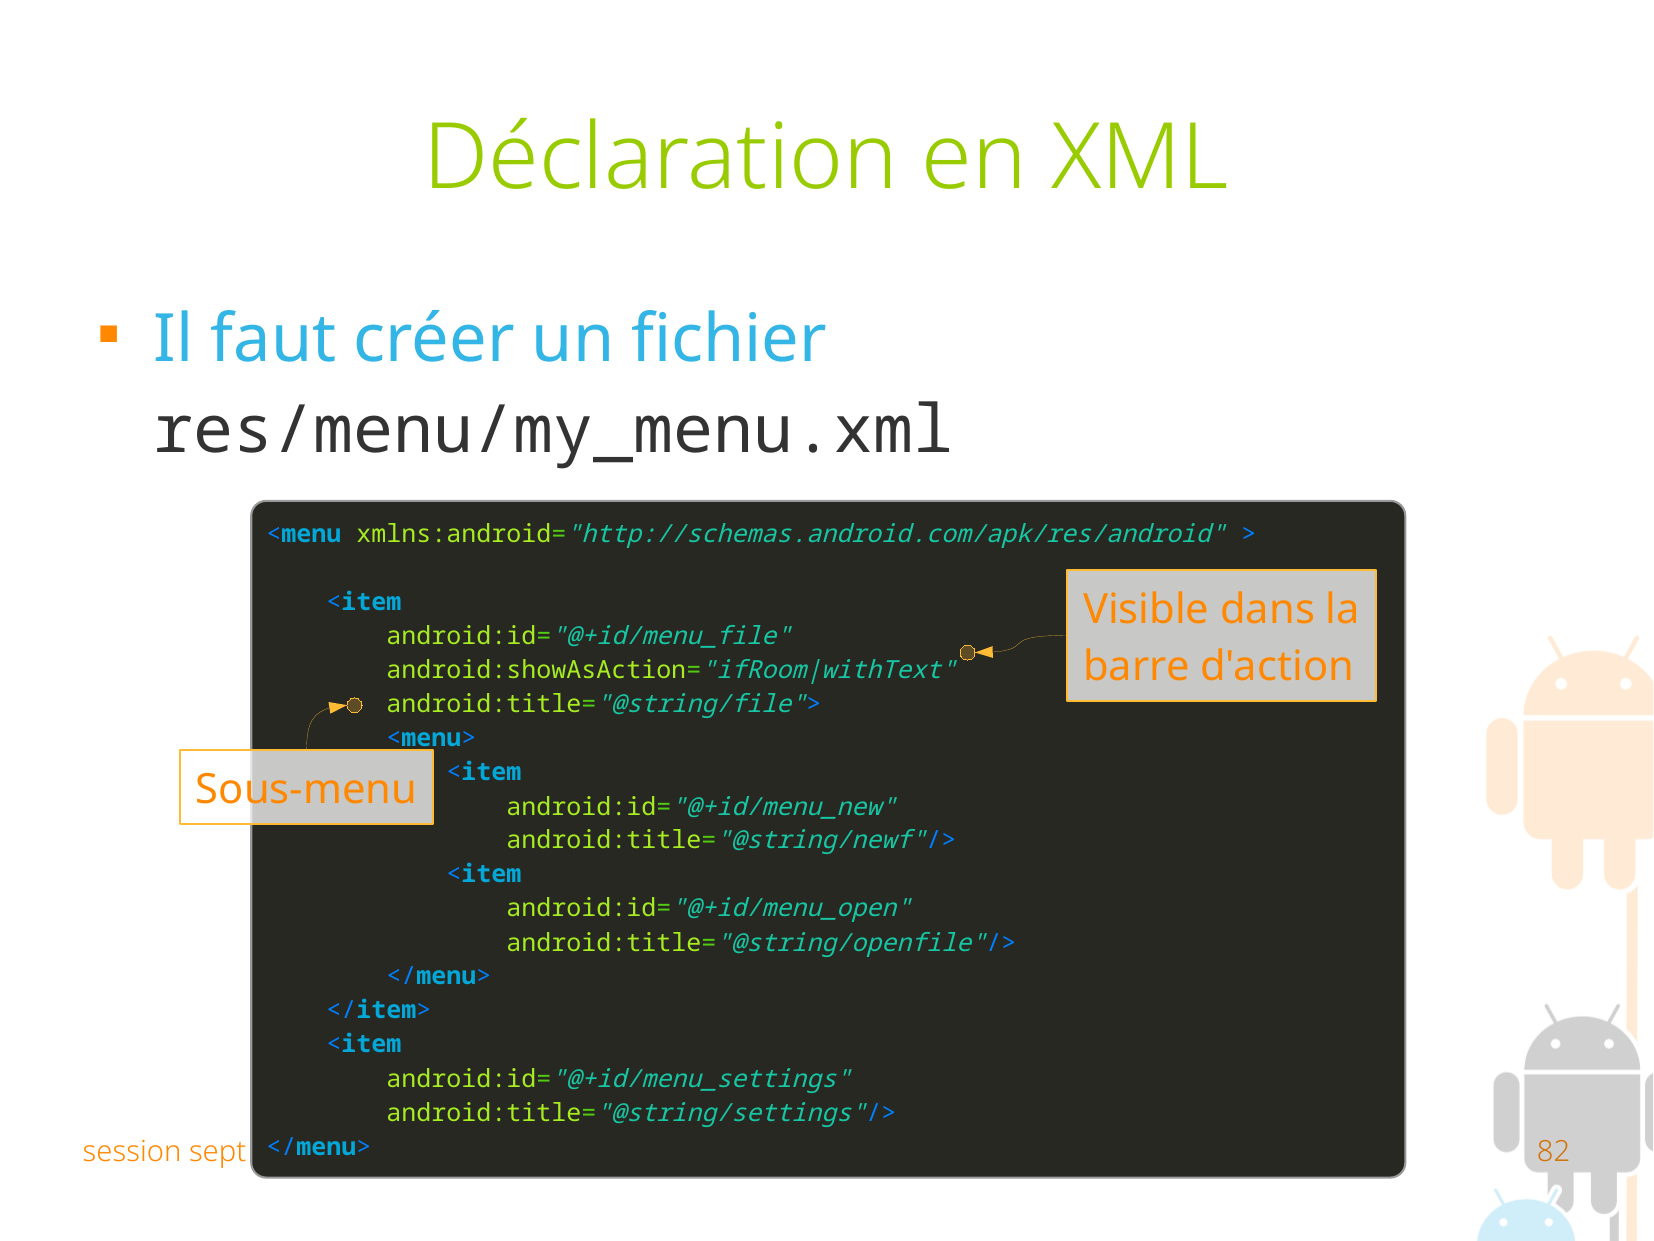

# Déclaration en XML
Il faut créer un fichier res/menu/my_menu.xml
<menu xmlns:android="http://schemas.android.com/apk/res/android" >
 <item
 android:id="@+id/menu_file"
 android:showAsAction="ifRoom|withText"
 android:title="@string/file">
 <menu>
 <item
 android:id="@+id/menu_new"
 android:title="@string/newf"/>
 <item
 android:id="@+id/menu_open"
 android:title="@string/openfile"/>
 </menu>
 </item>
 <item
 android:id="@+id/menu_settings"
 android:title="@string/settings"/>
</menu>
Visible dans la
barre d'action
Sous-menu
session sept 2016
Yann Caron (c) 2014
82